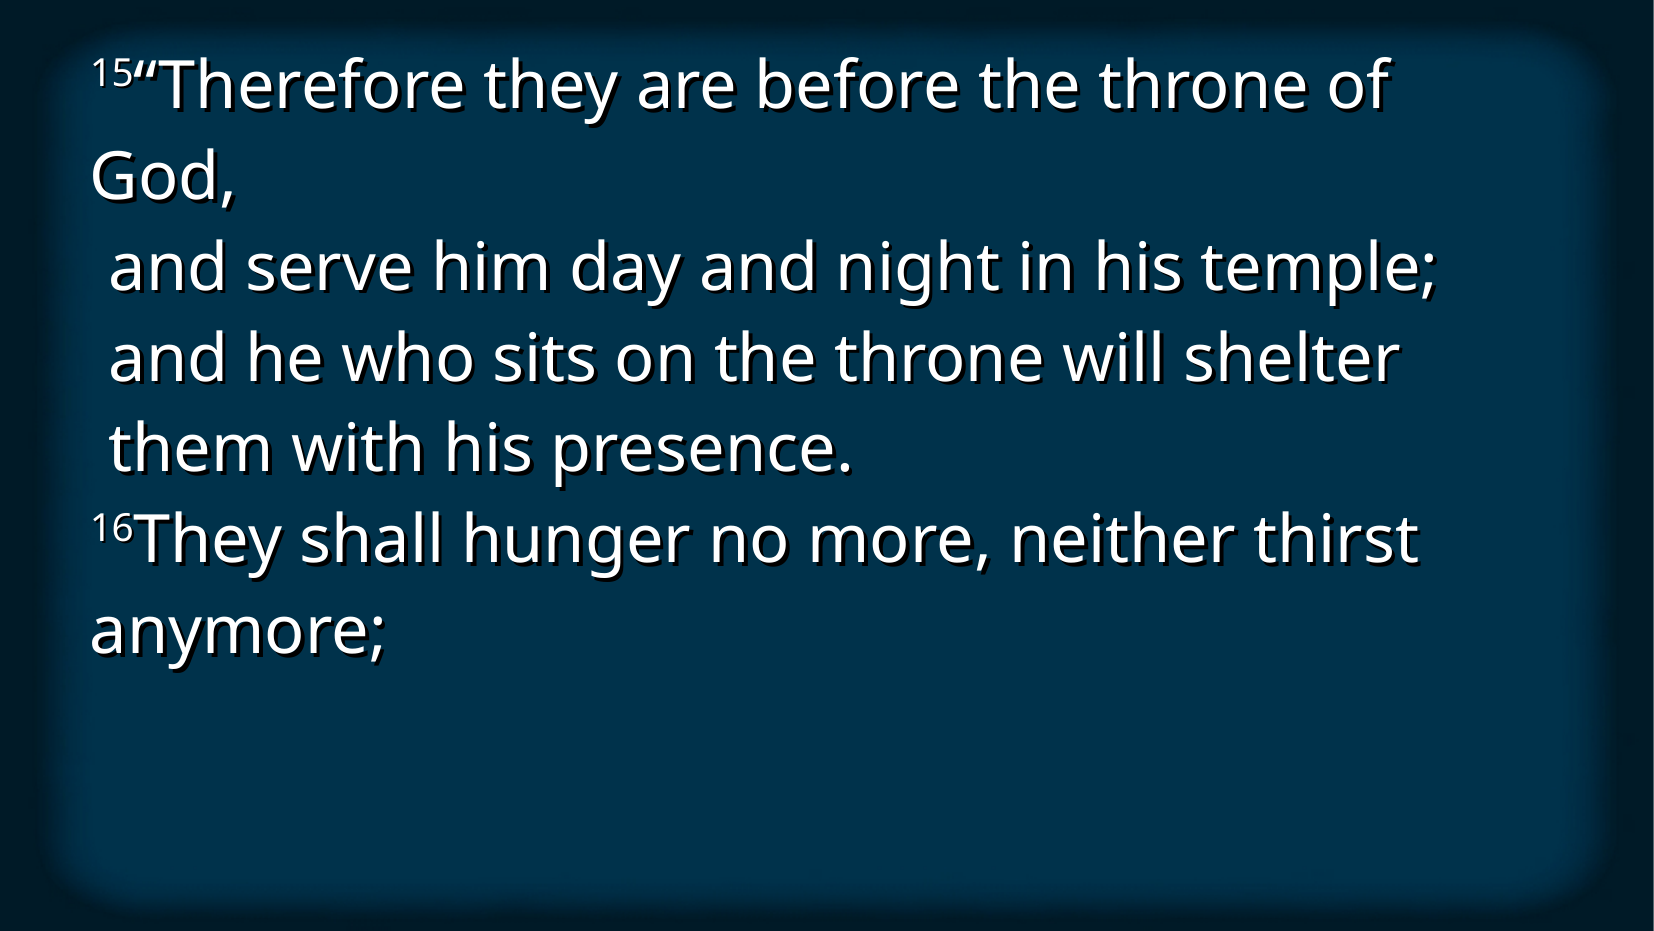

15“Therefore they are before the throne of God,
and serve him day and night in his temple;
and he who sits on the throne will shelter them with his presence.
16They shall hunger no more, neither thirst anymore;